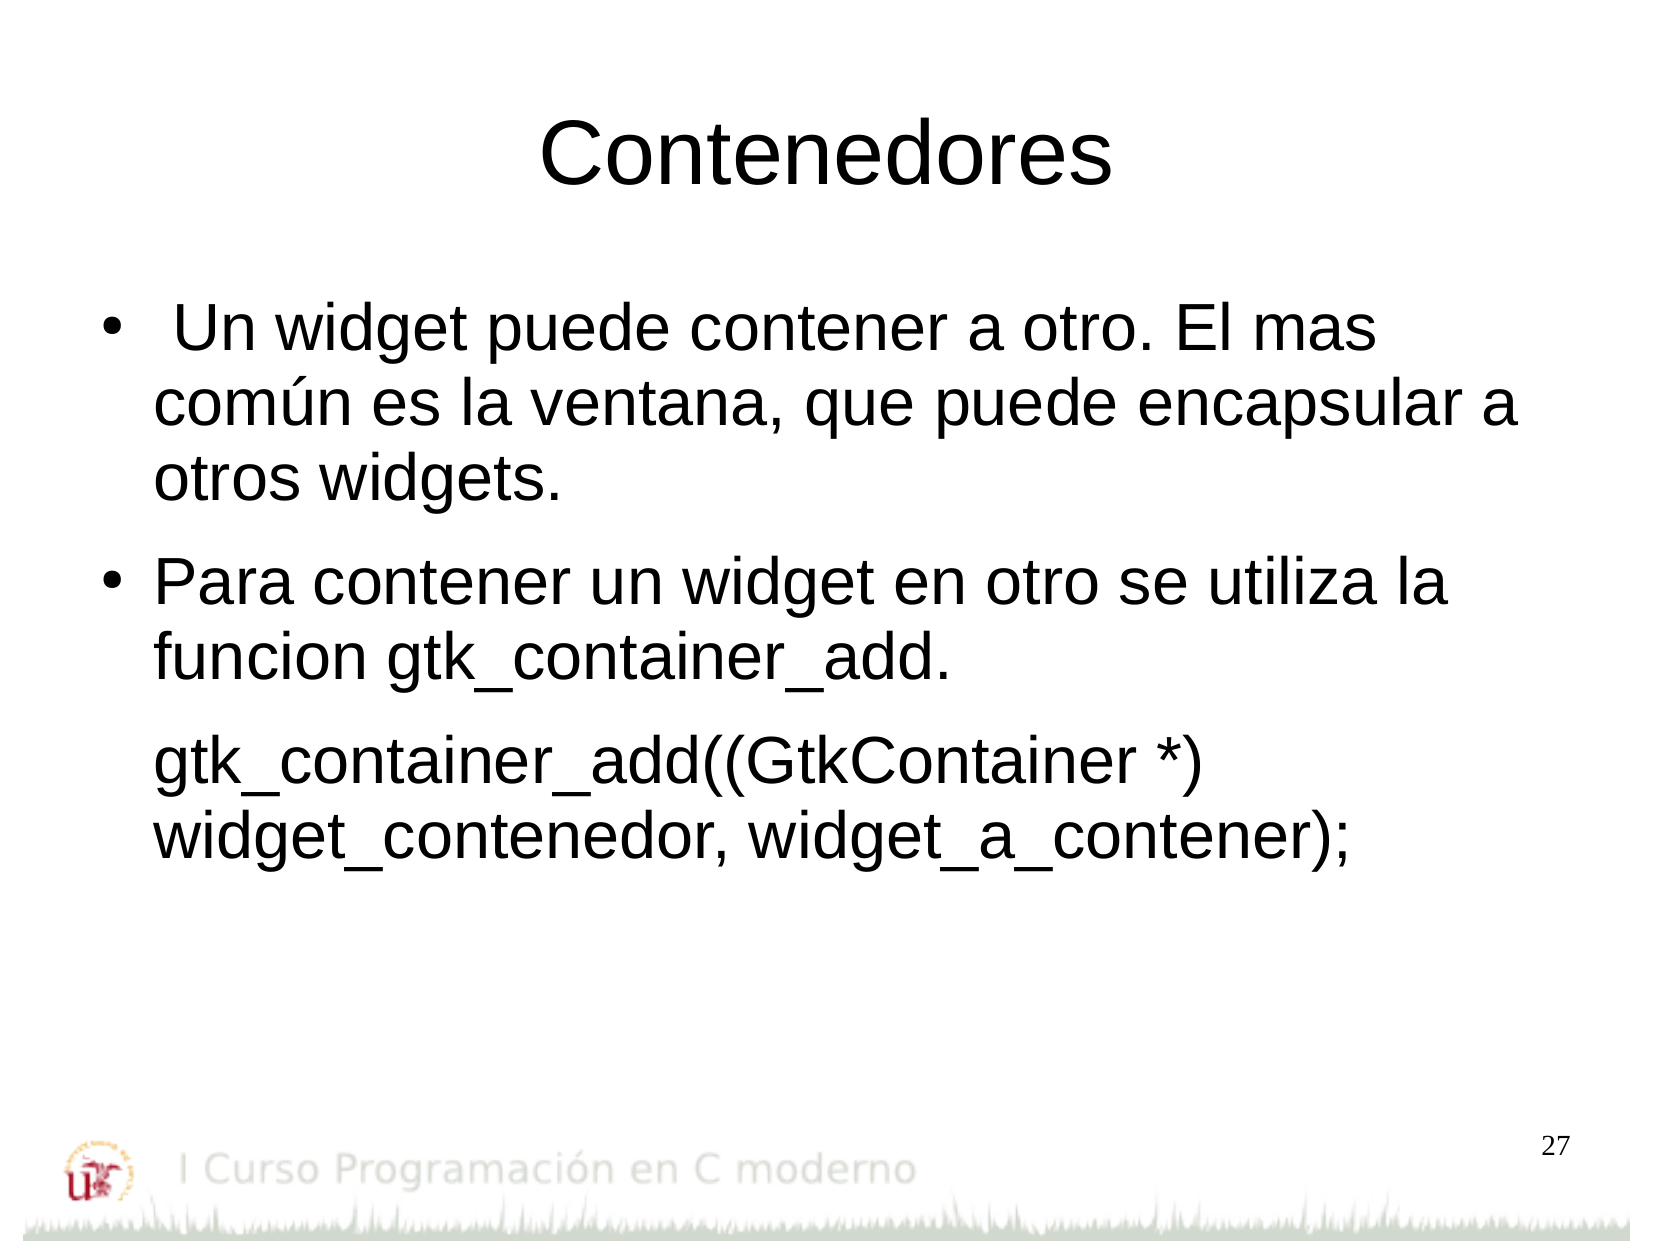

# Contenedores
 Un widget puede contener a otro. El mas común es la ventana, que puede encapsular a otros widgets.
Para contener un widget en otro se utiliza la funcion gtk_container_add.
gtk_container_add((GtkContainer *) widget_contenedor, widget_a_contener);
27